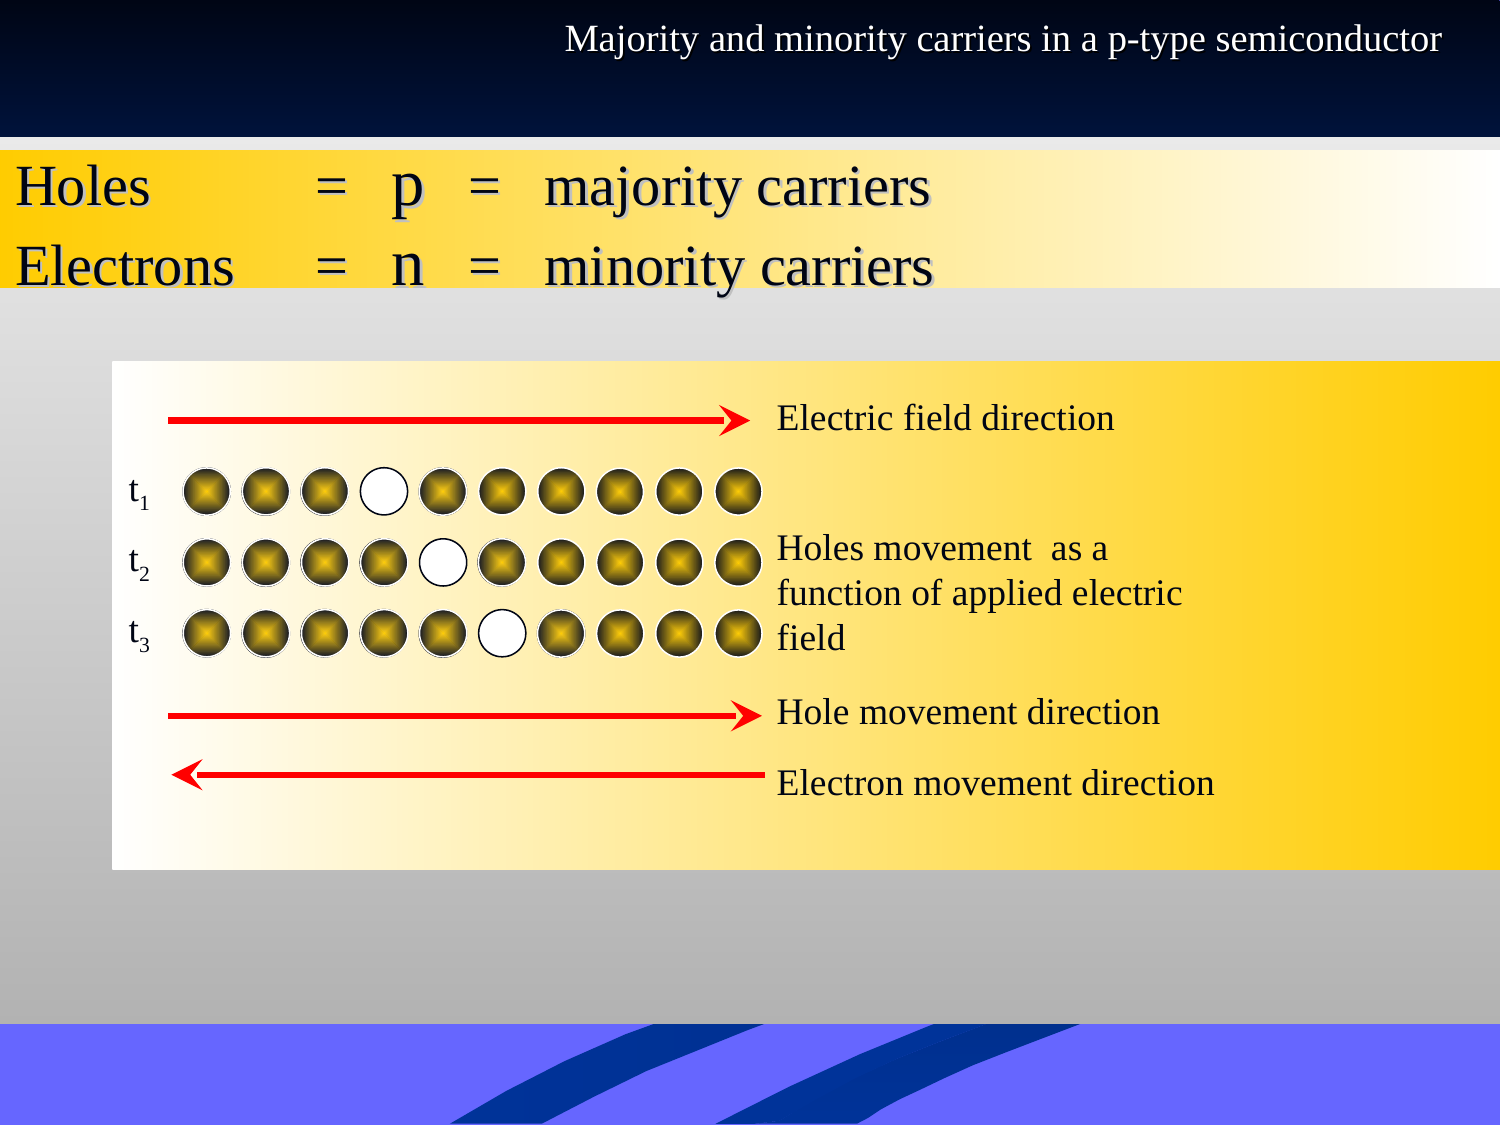

Majority and minority carriers in a p-type semiconductor
# Holes 	= p = majority carriers Electrons 	= n = minority carriers
Electric field direction
t1
Holes movement as a
function of applied electric field
t2
t3
Hole movement direction
Electron movement direction